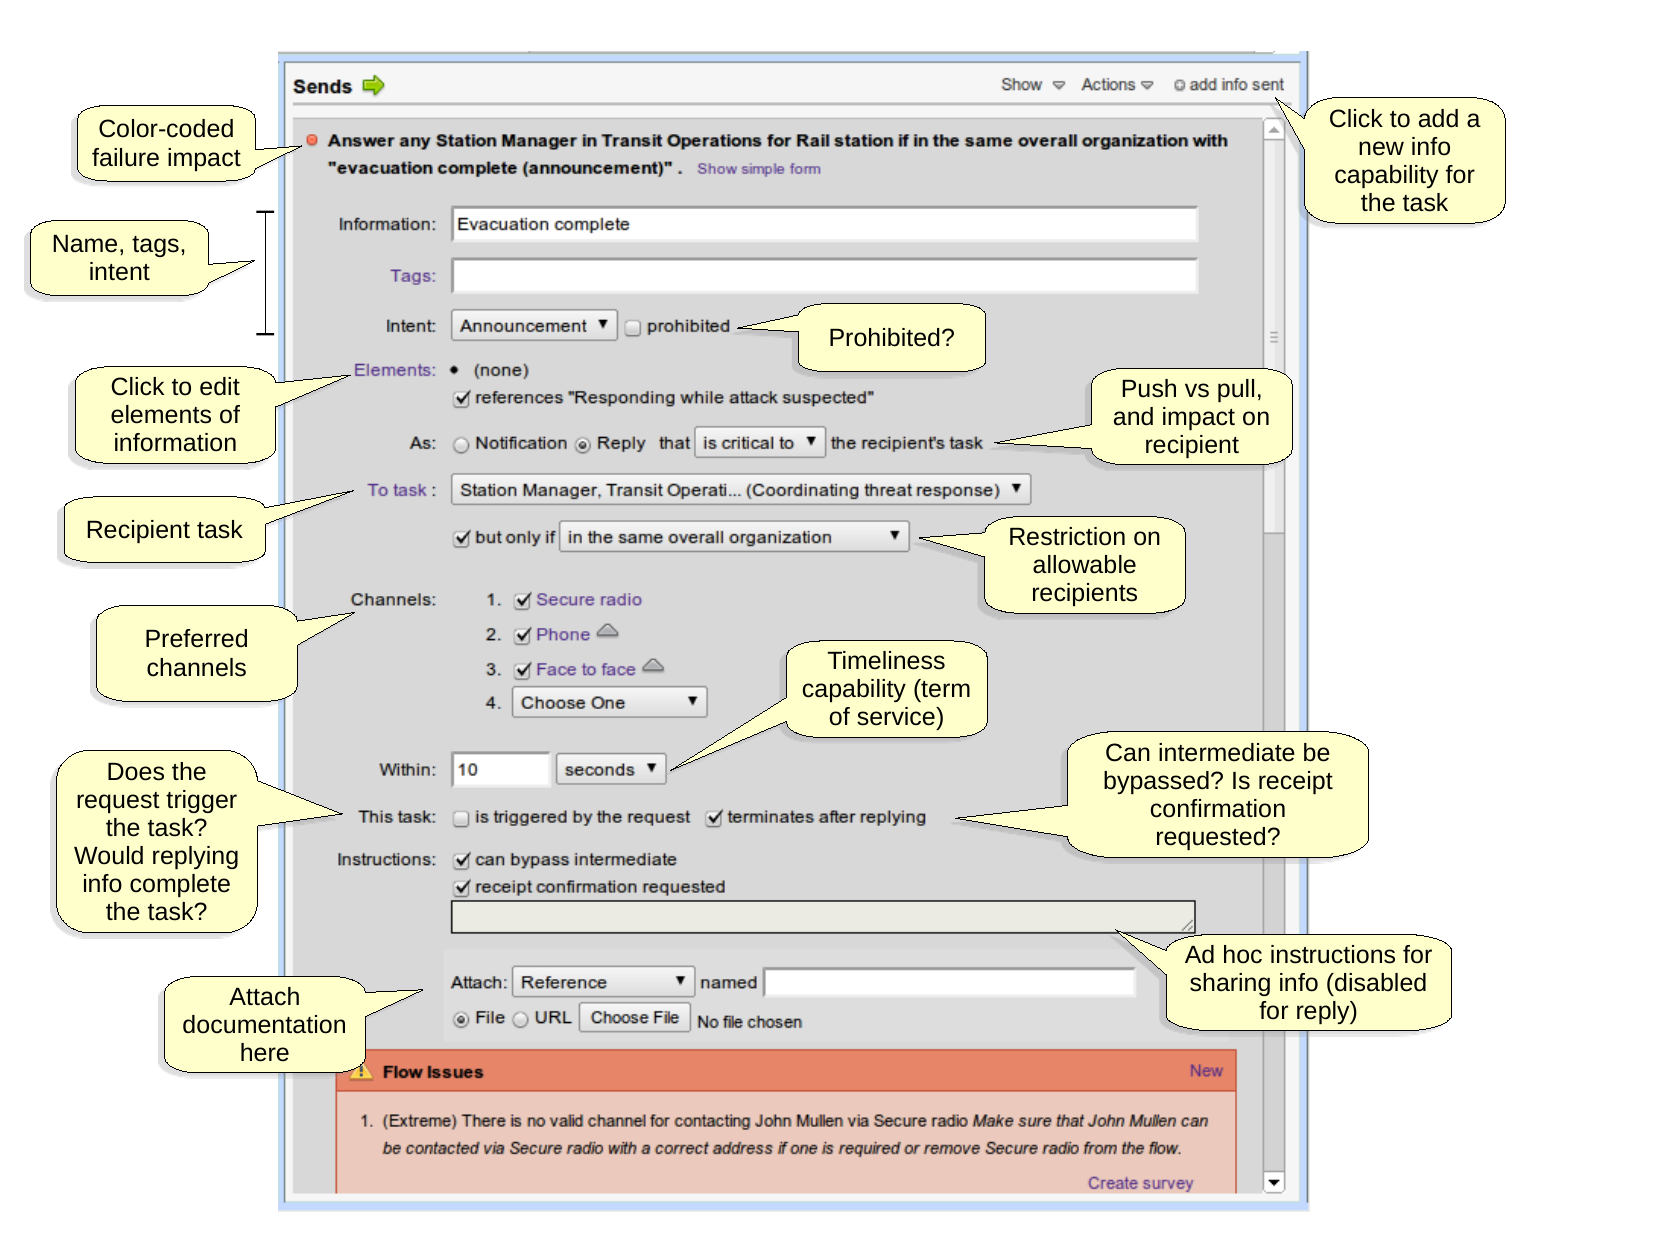

Click to add a new info capability for the task
Color-coded failure impact
Name, tags, intent
Prohibited?
Click to edit elements of information
Push vs pull, and impact on recipient
Recipient task
Restriction on allowable recipients
Preferred channels
Timeliness capability (term of service)
Can intermediate be bypassed? Is receipt confirmation requested?
Does the request trigger the task? Would replying info complete the task?
Ad hoc instructions for sharing info (disabled for reply)
Attach documentation here